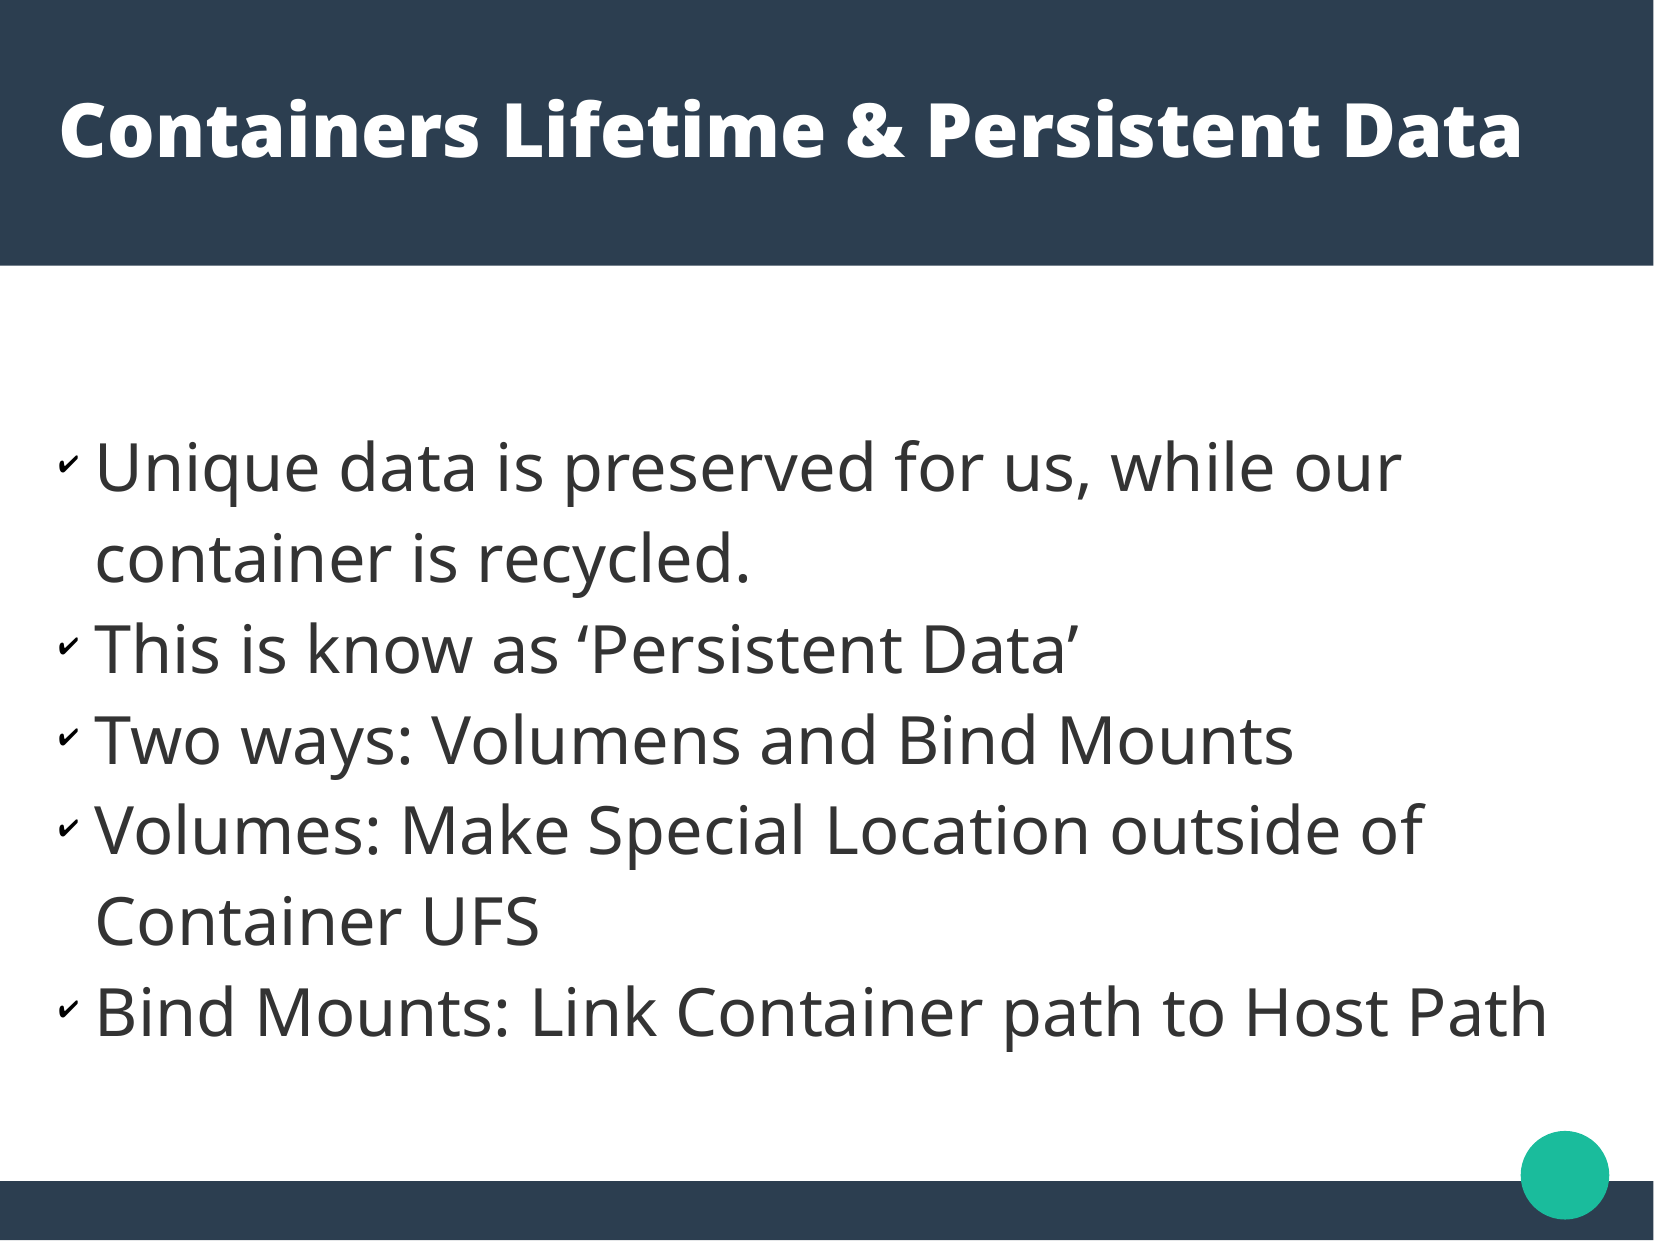

# Containers Lifetime & Persistent Data
Unique data is preserved for us, while our container is recycled.
This is know as ‘Persistent Data’
Two ways: Volumens and Bind Mounts
Volumes: Make Special Location outside of Container UFS
Bind Mounts: Link Container path to Host Path